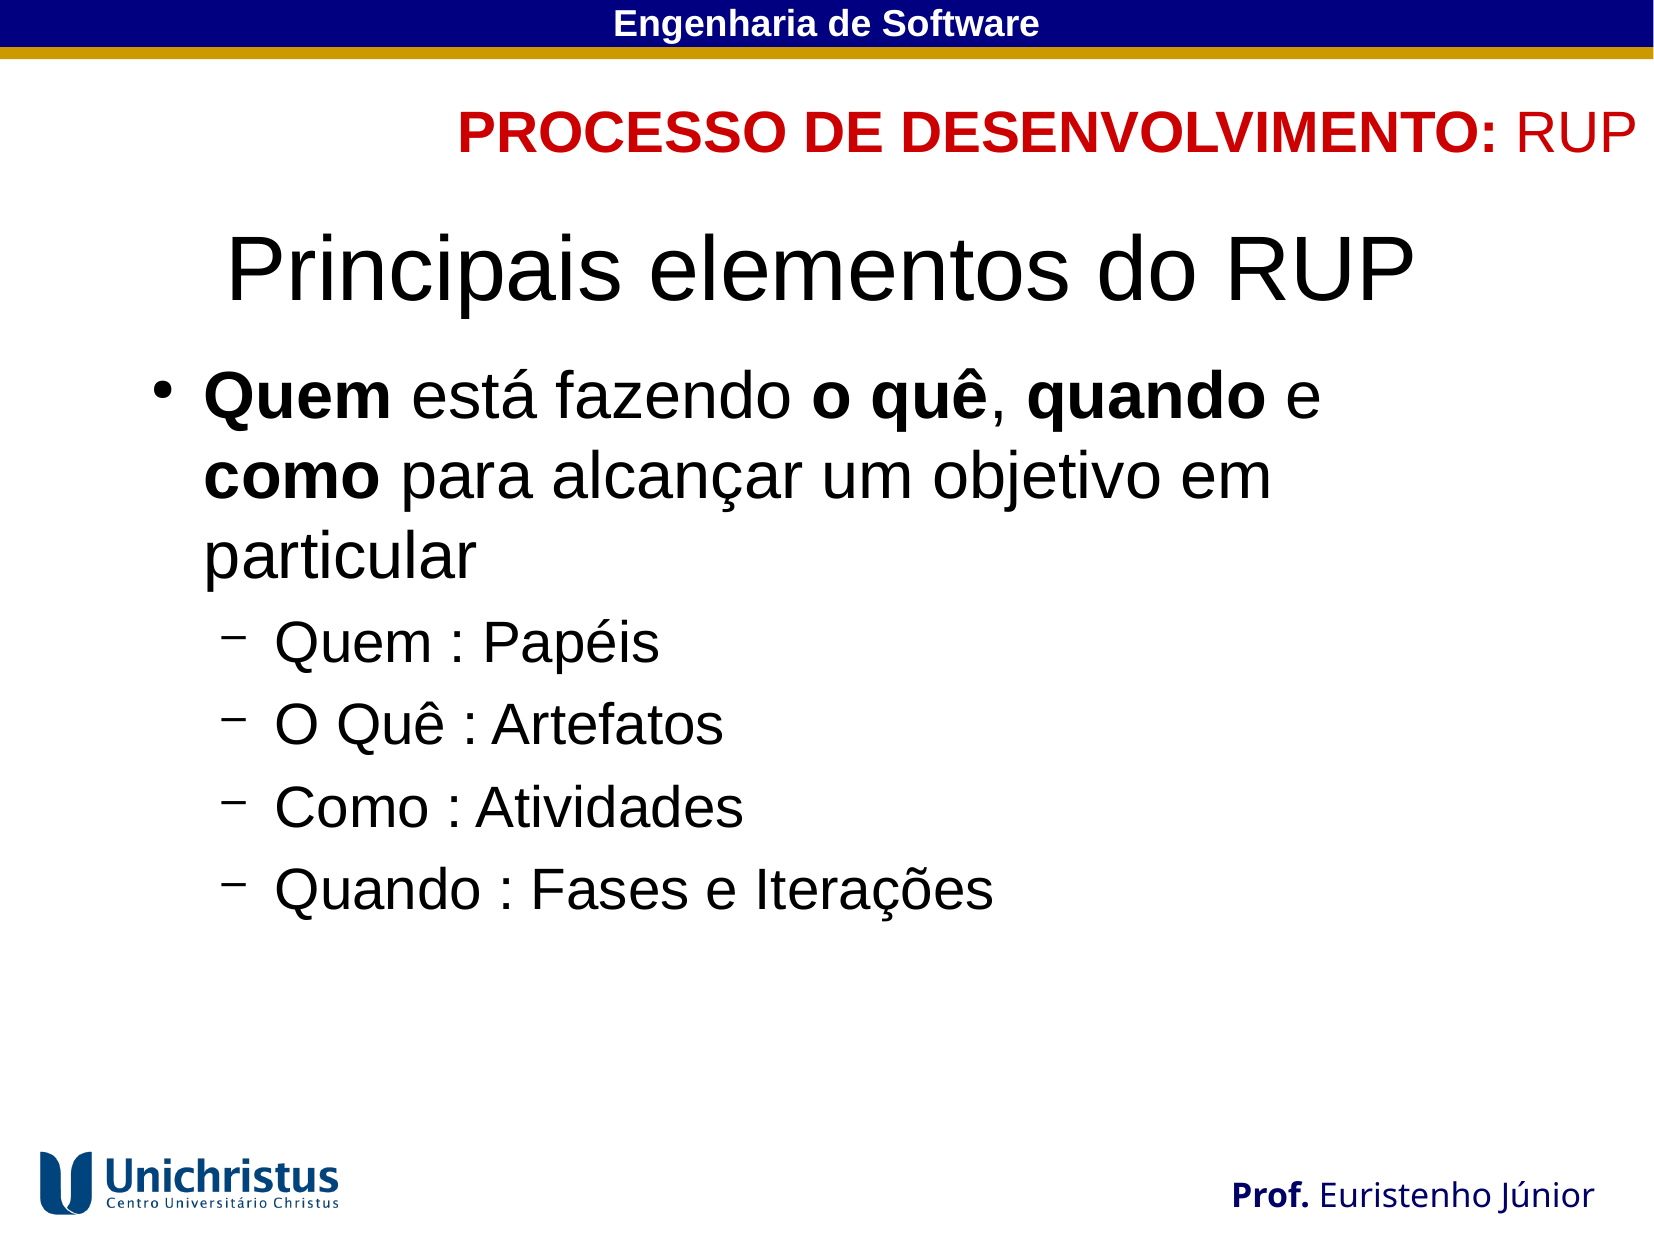

Engenharia de Software
PROCESSO DE DESENVOLVIMENTO: RUP
# Principais elementos do RUP
Quem está fazendo o quê, quando e como para alcançar um objetivo em particular
Quem : Papéis
O Quê : Artefatos
Como : Atividades
Quando : Fases e Iterações
Prof. Euristenho Júnior